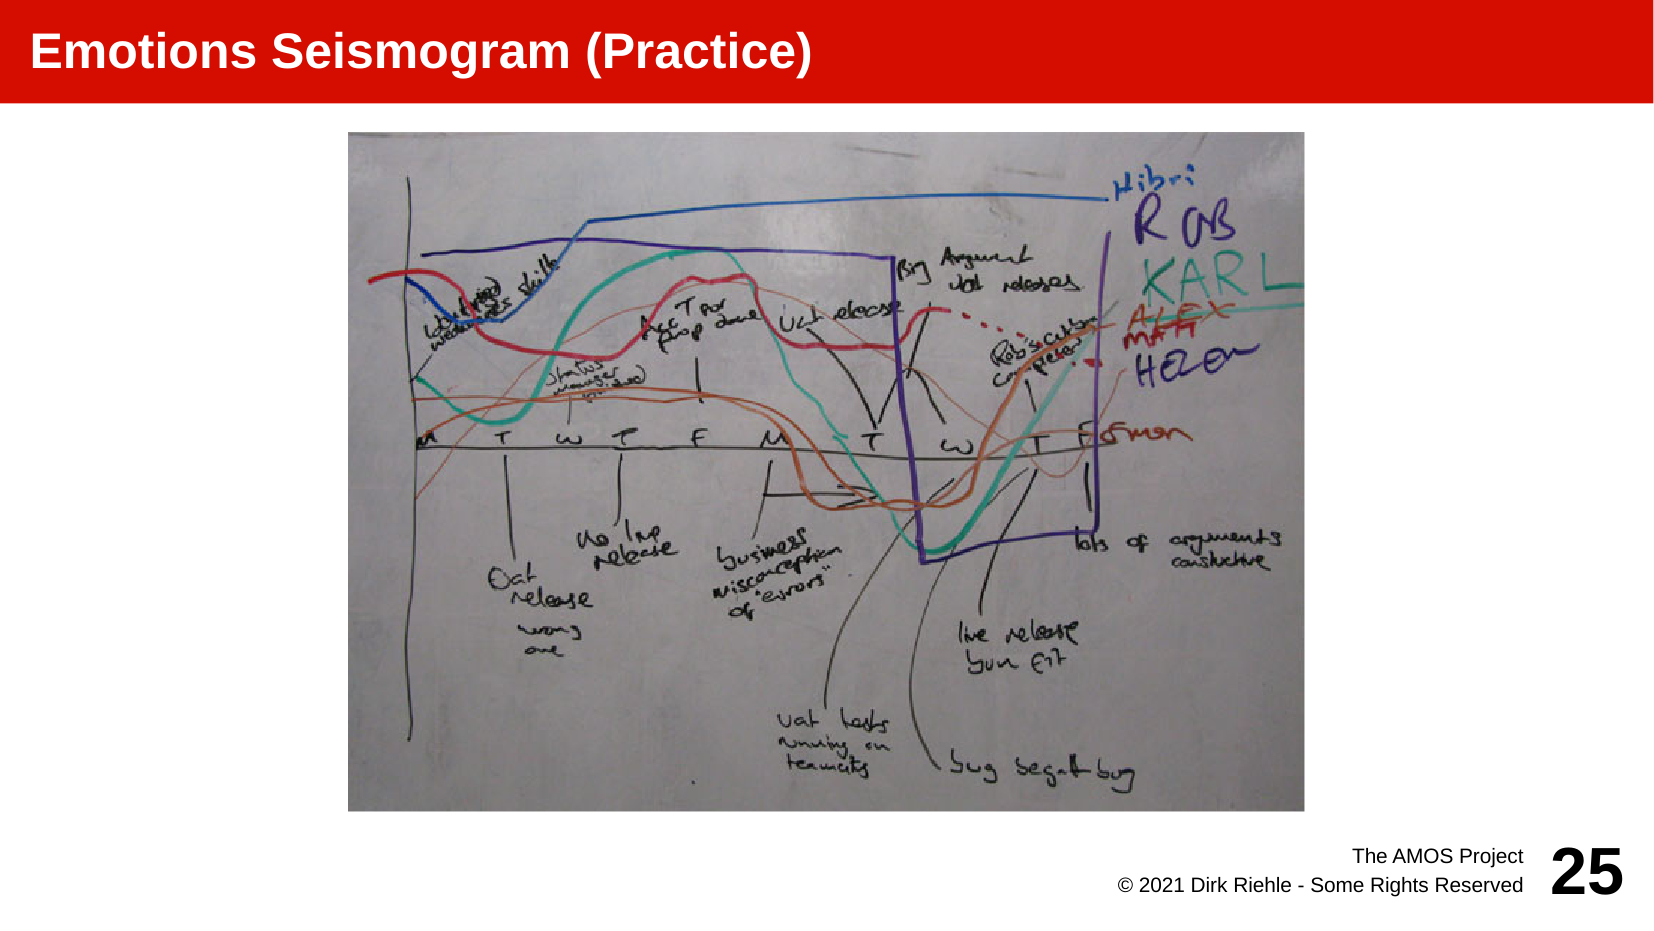

# Emotions Seismogram (Practice)
The AMOS Project
25
© 2021 Dirk Riehle - Some Rights Reserved